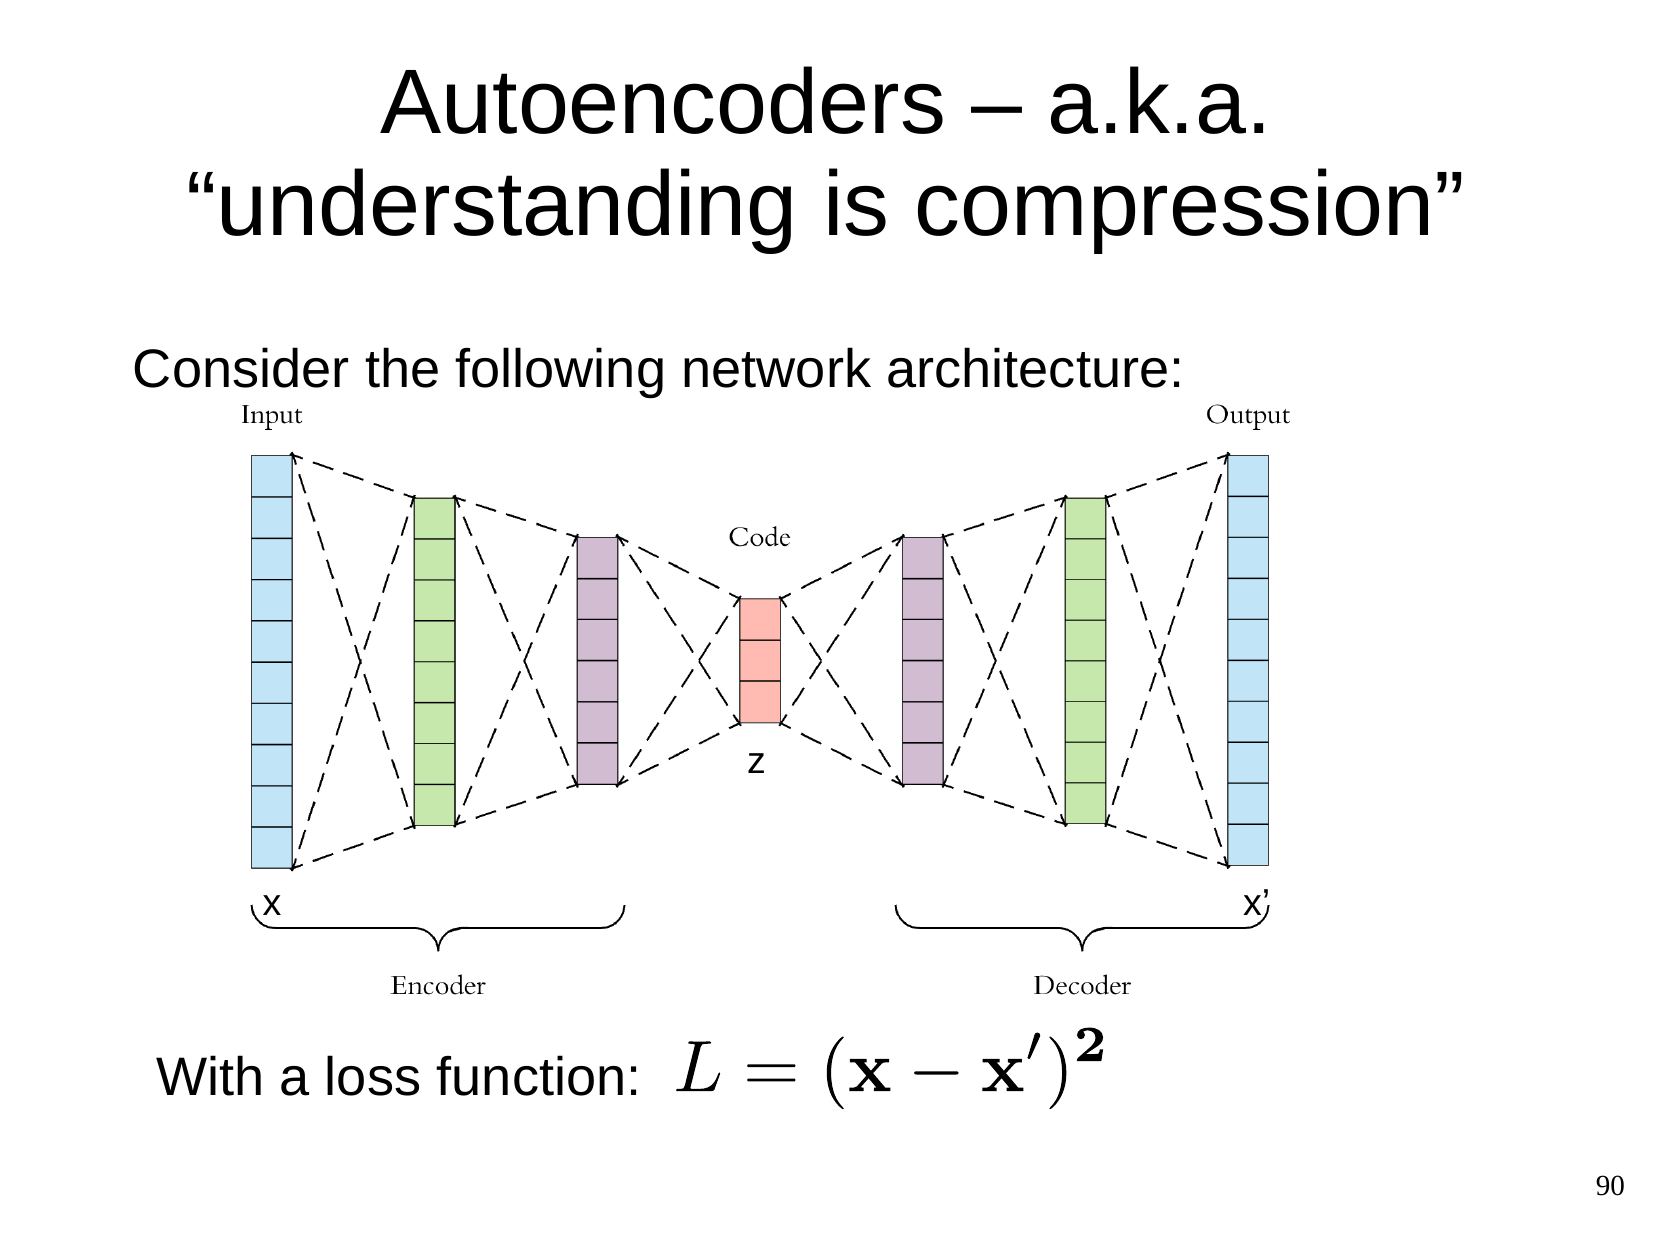

# Autoencoders – a.k.a. “understanding is compression”
Consider the following network architecture:
z
x
x’
With a loss function:
90